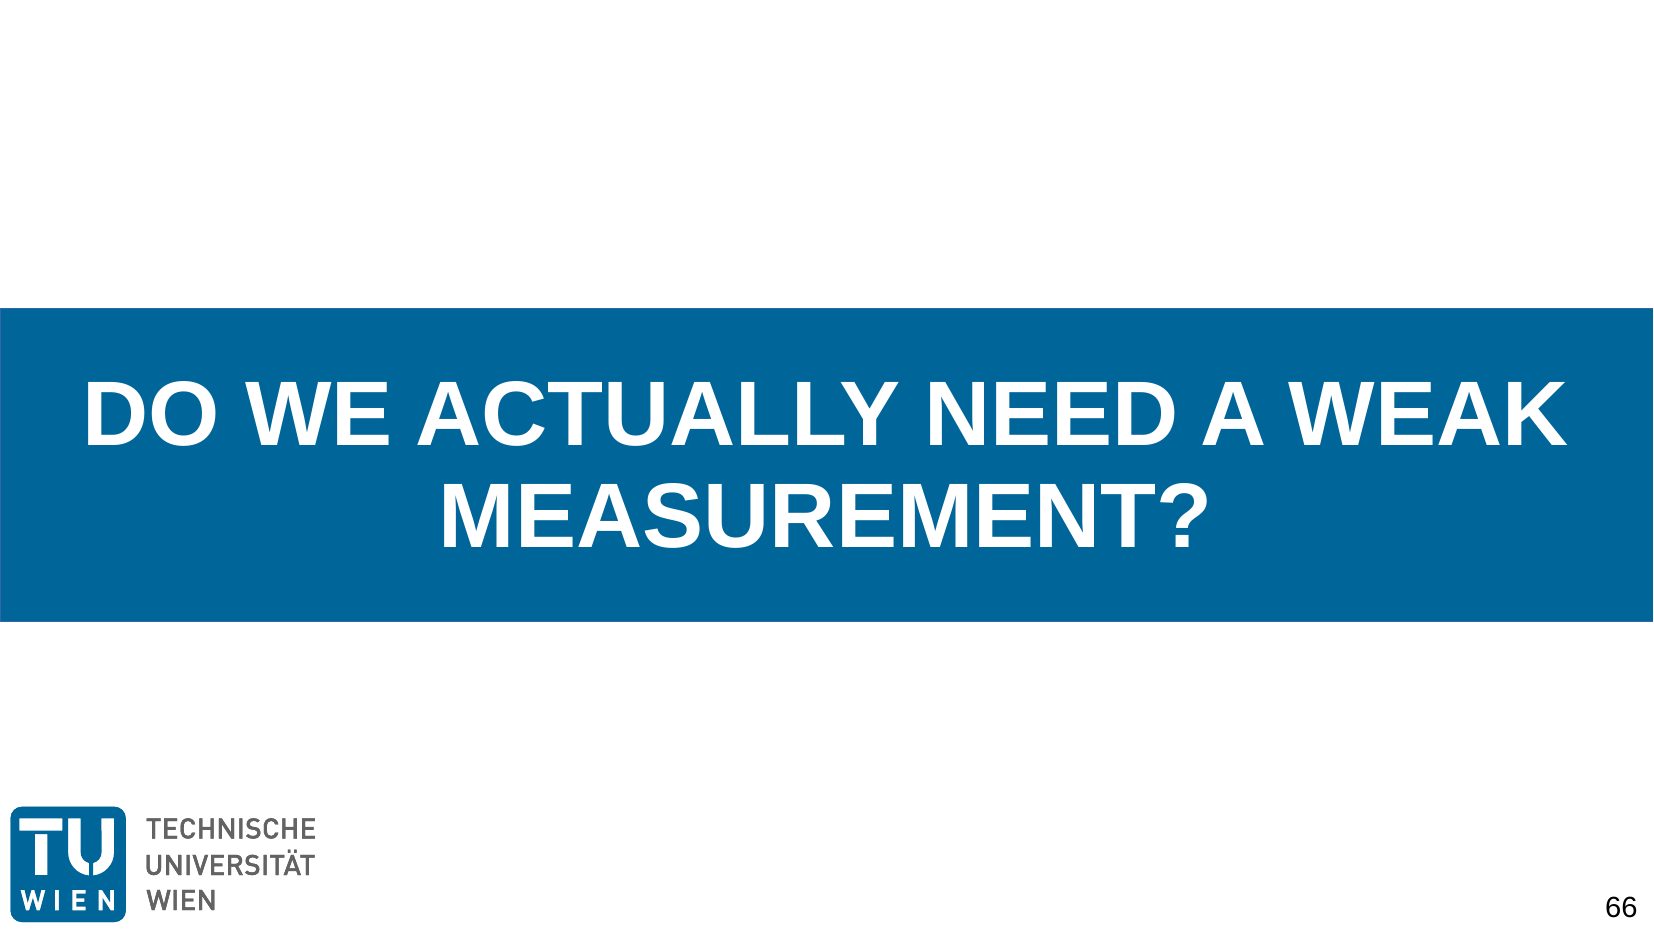

# DO WE ACTUALLY NEED A WEAK MEASUREMENT?